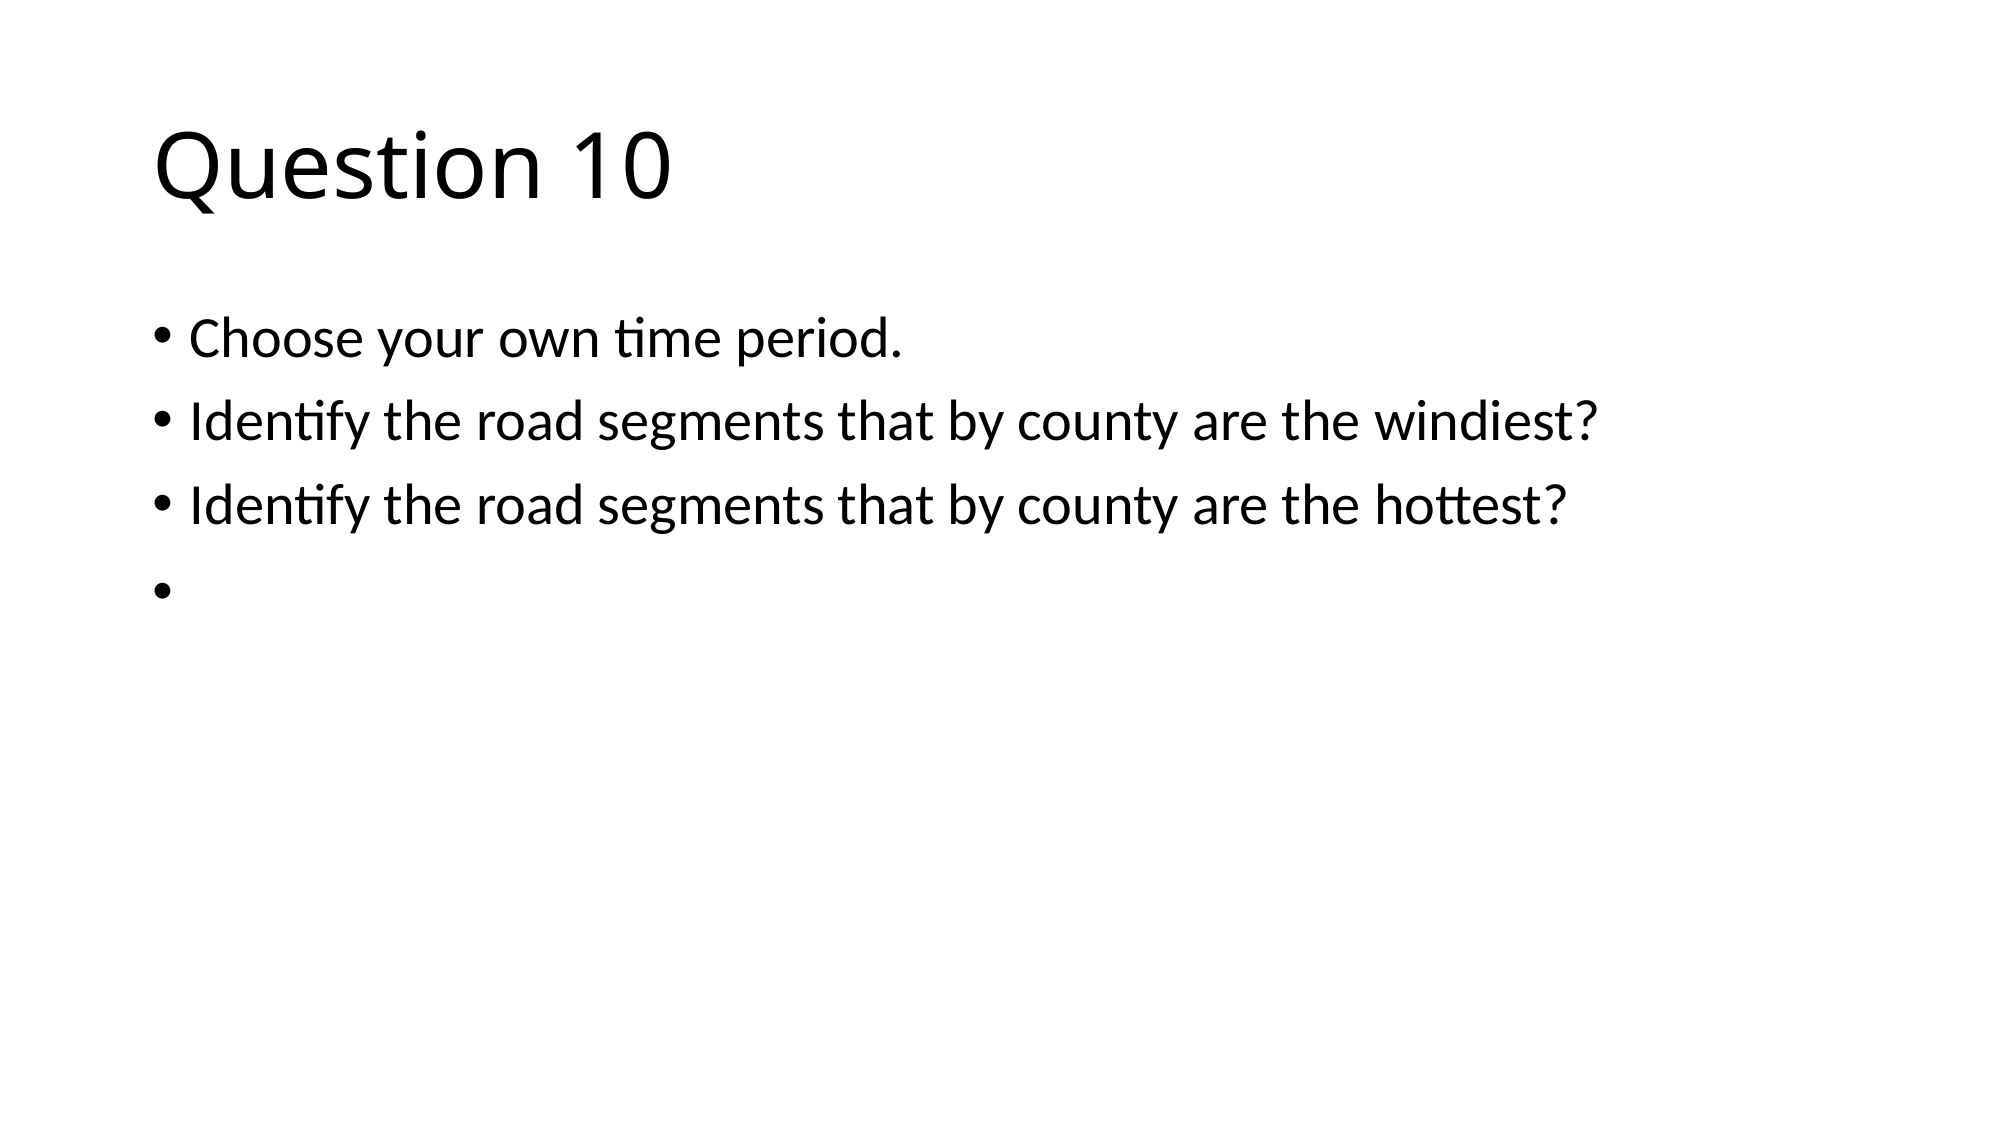

# Question 10
Choose your own time period.
Identify the road segments that by county are the windiest?
Identify the road segments that by county are the hottest?